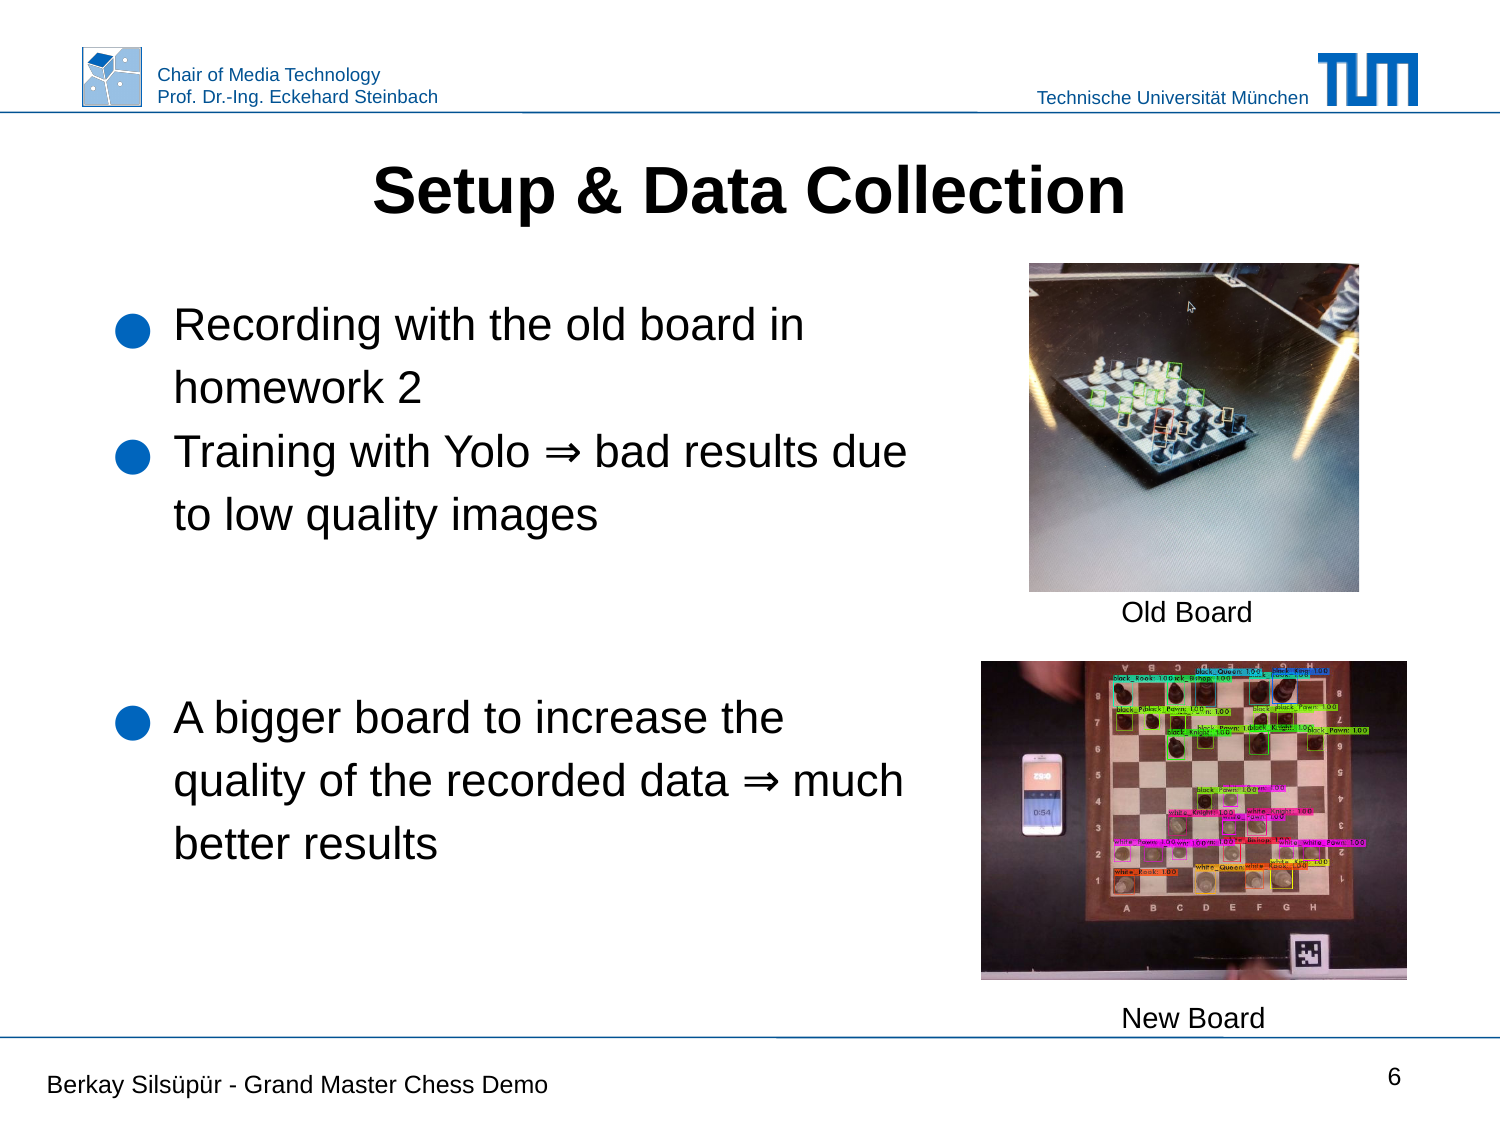

# Setup & Data Collection
Recording with the old board in homework 2
Training with Yolo ⇒ bad results due to low quality images
A bigger board to increase the quality of the recorded data ⇒ much better results
Old Board
New Board
Berkay Silsüpür - Grand Master Chess Demo